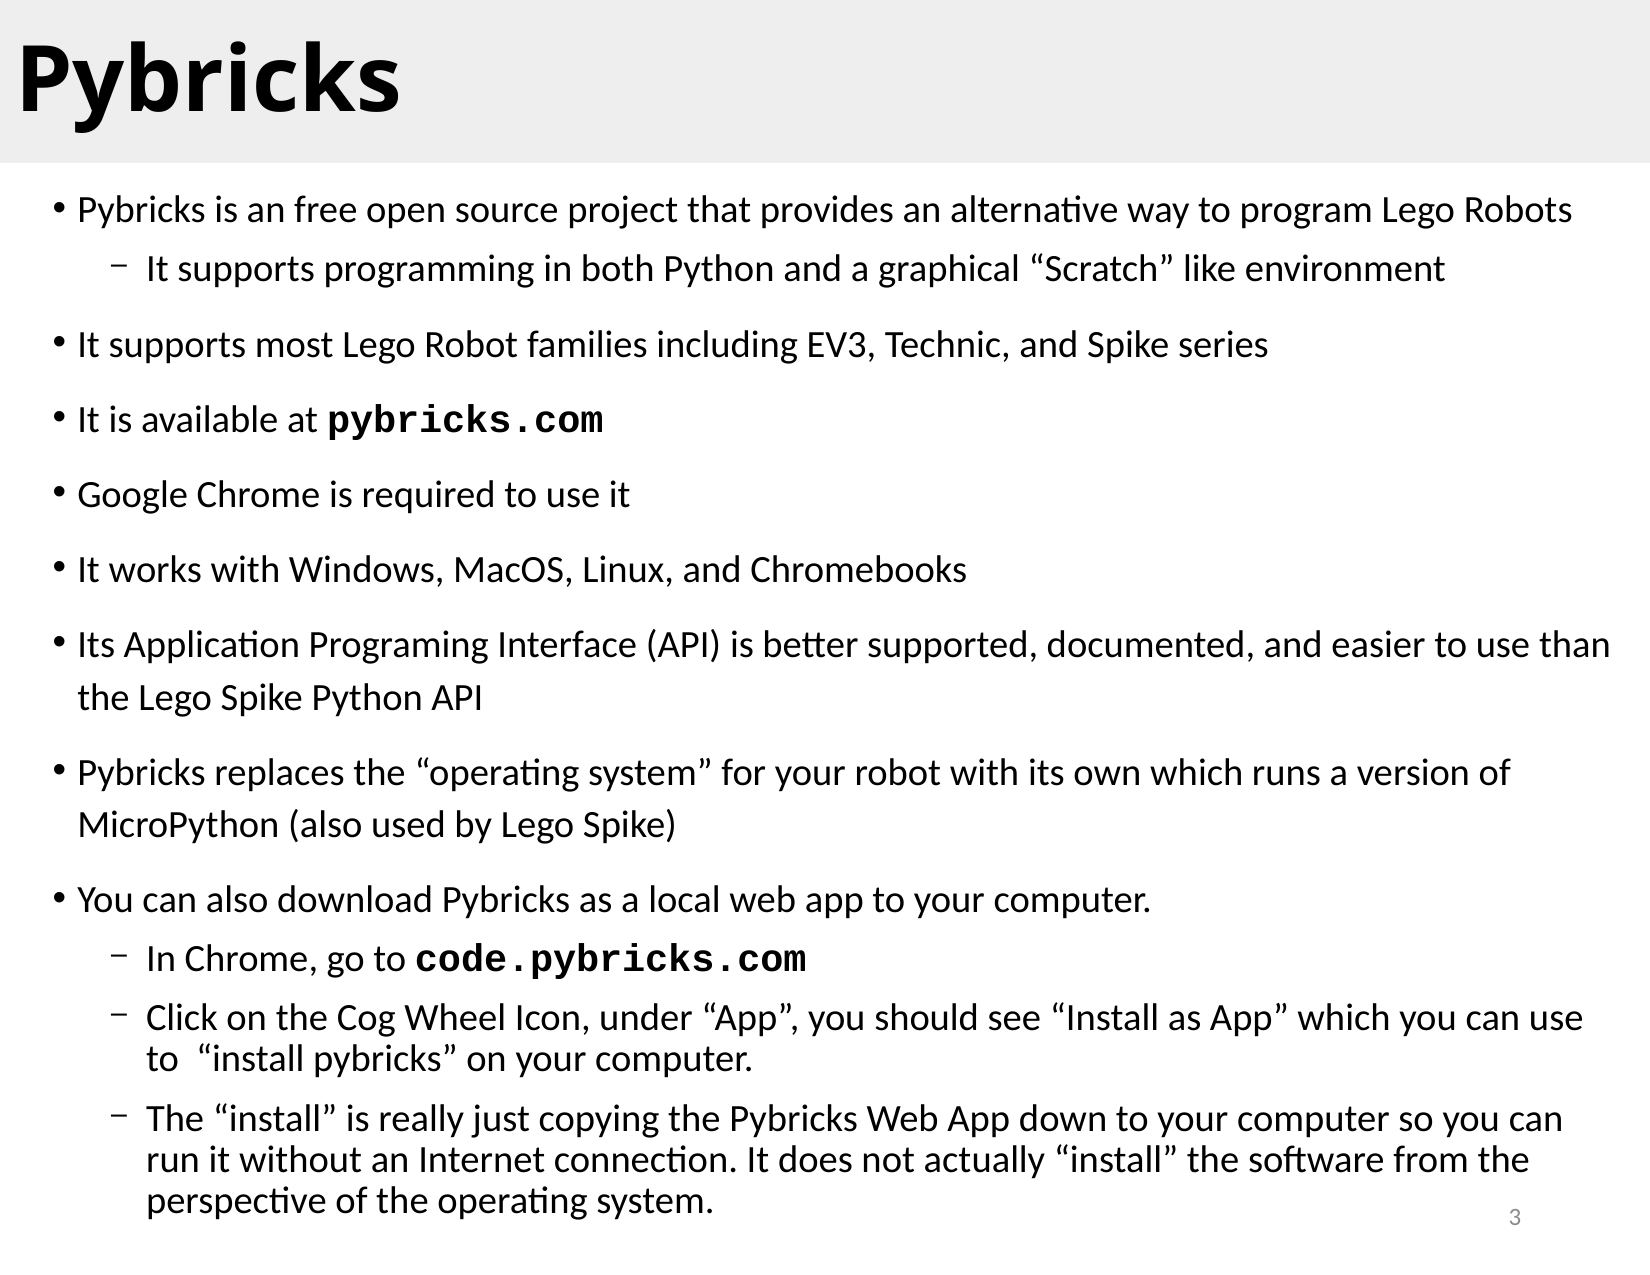

# Pybricks
Pybricks is an free open source project that provides an alternative way to program Lego Robots
It supports programming in both Python and a graphical “Scratch” like environment
It supports most Lego Robot families including EV3, Technic, and Spike series
It is available at pybricks.com
Google Chrome is required to use it
It works with Windows, MacOS, Linux, and Chromebooks
Its Application Programing Interface (API) is better supported, documented, and easier to use than the Lego Spike Python API
Pybricks replaces the “operating system” for your robot with its own which runs a version of MicroPython (also used by Lego Spike)
You can also download Pybricks as a local web app to your computer.
In Chrome, go to code.pybricks.com
Click on the Cog Wheel Icon, under “App”, you should see “Install as App” which you can use to “install pybricks” on your computer.
The “install” is really just copying the Pybricks Web App down to your computer so you can run it without an Internet connection. It does not actually “install” the software from the perspective of the operating system.
3